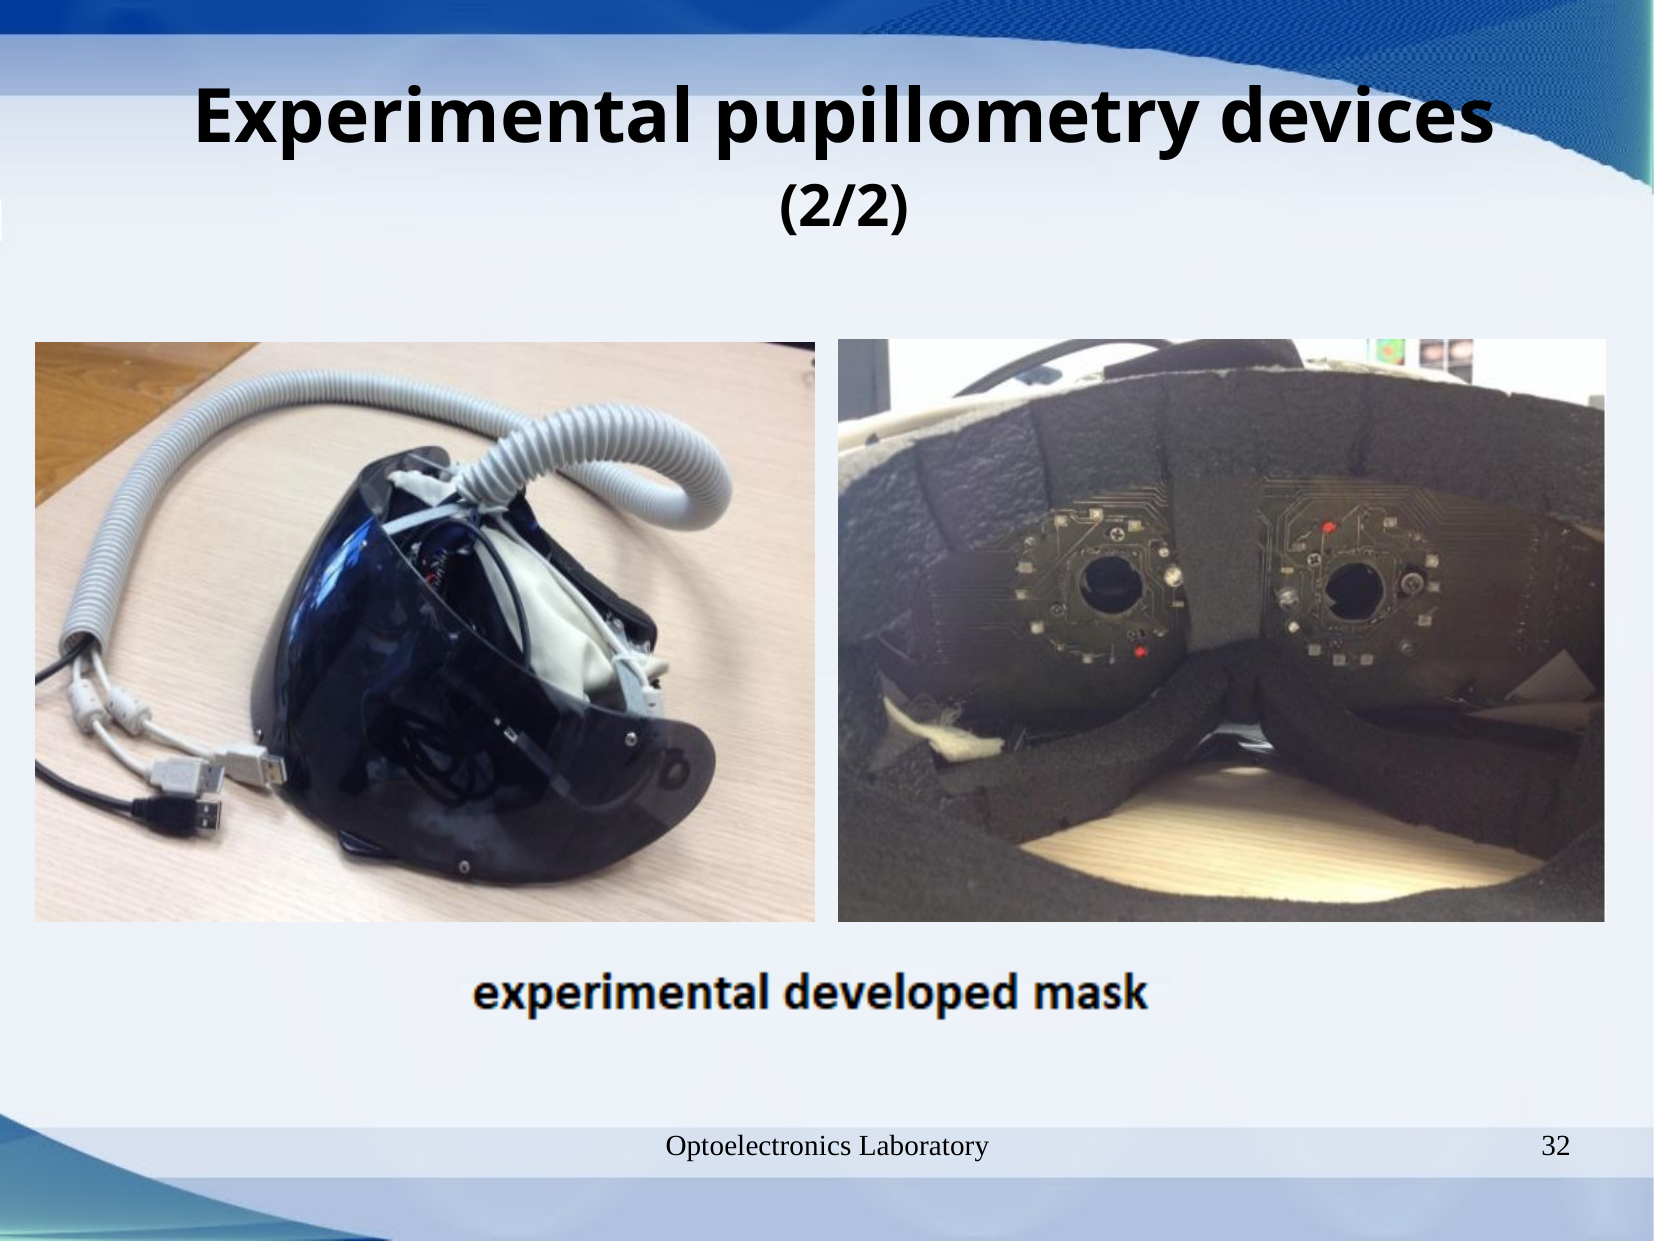

# Experimental pupillometry devices (2/2)
Optoelectronics Laboratory
32